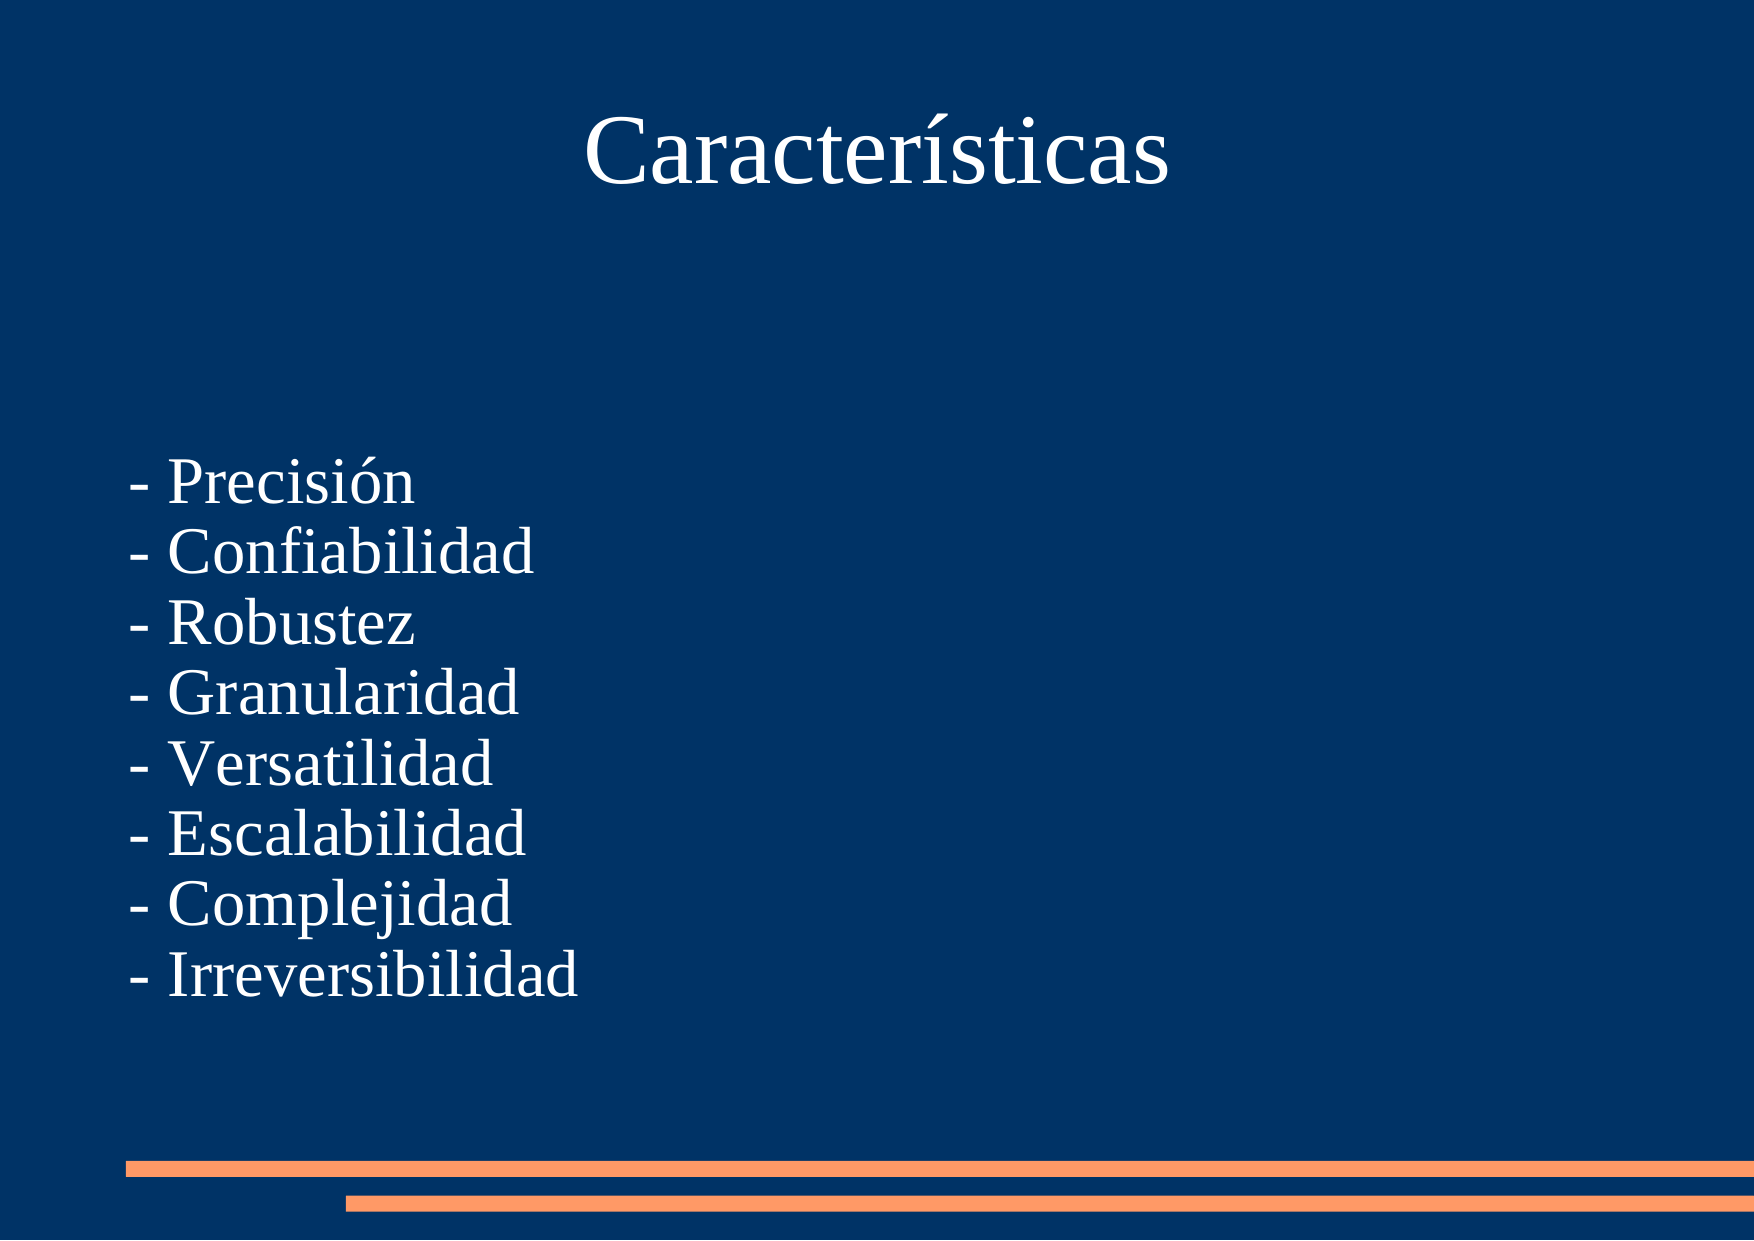

# Características
- Precisión
- Confiabilidad
- Robustez
- Granularidad
- Versatilidad
- Escalabilidad
- Complejidad
- Irreversibilidad